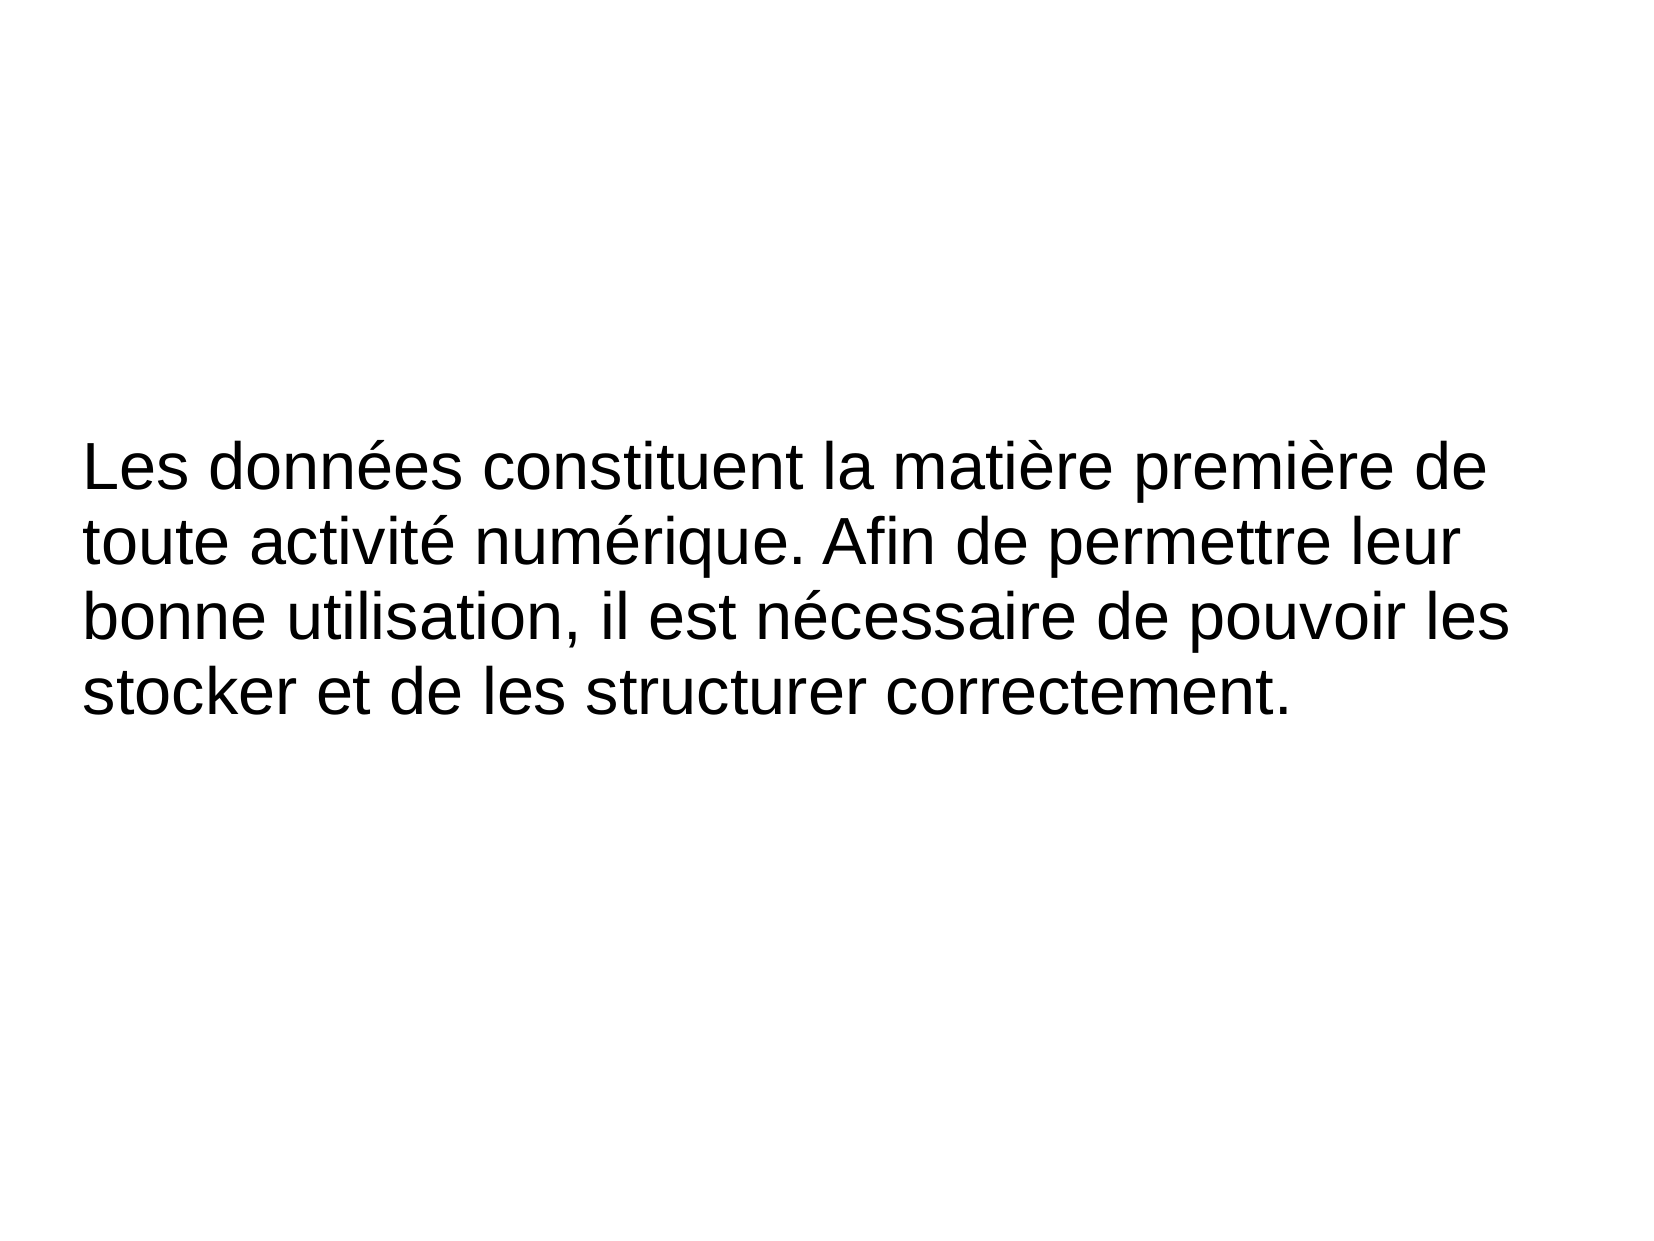

# Les données constituent la matière première de toute activité numérique. Afin de permettre leur bonne utilisation, il est nécessaire de pouvoir les stocker et de les structurer correctement.